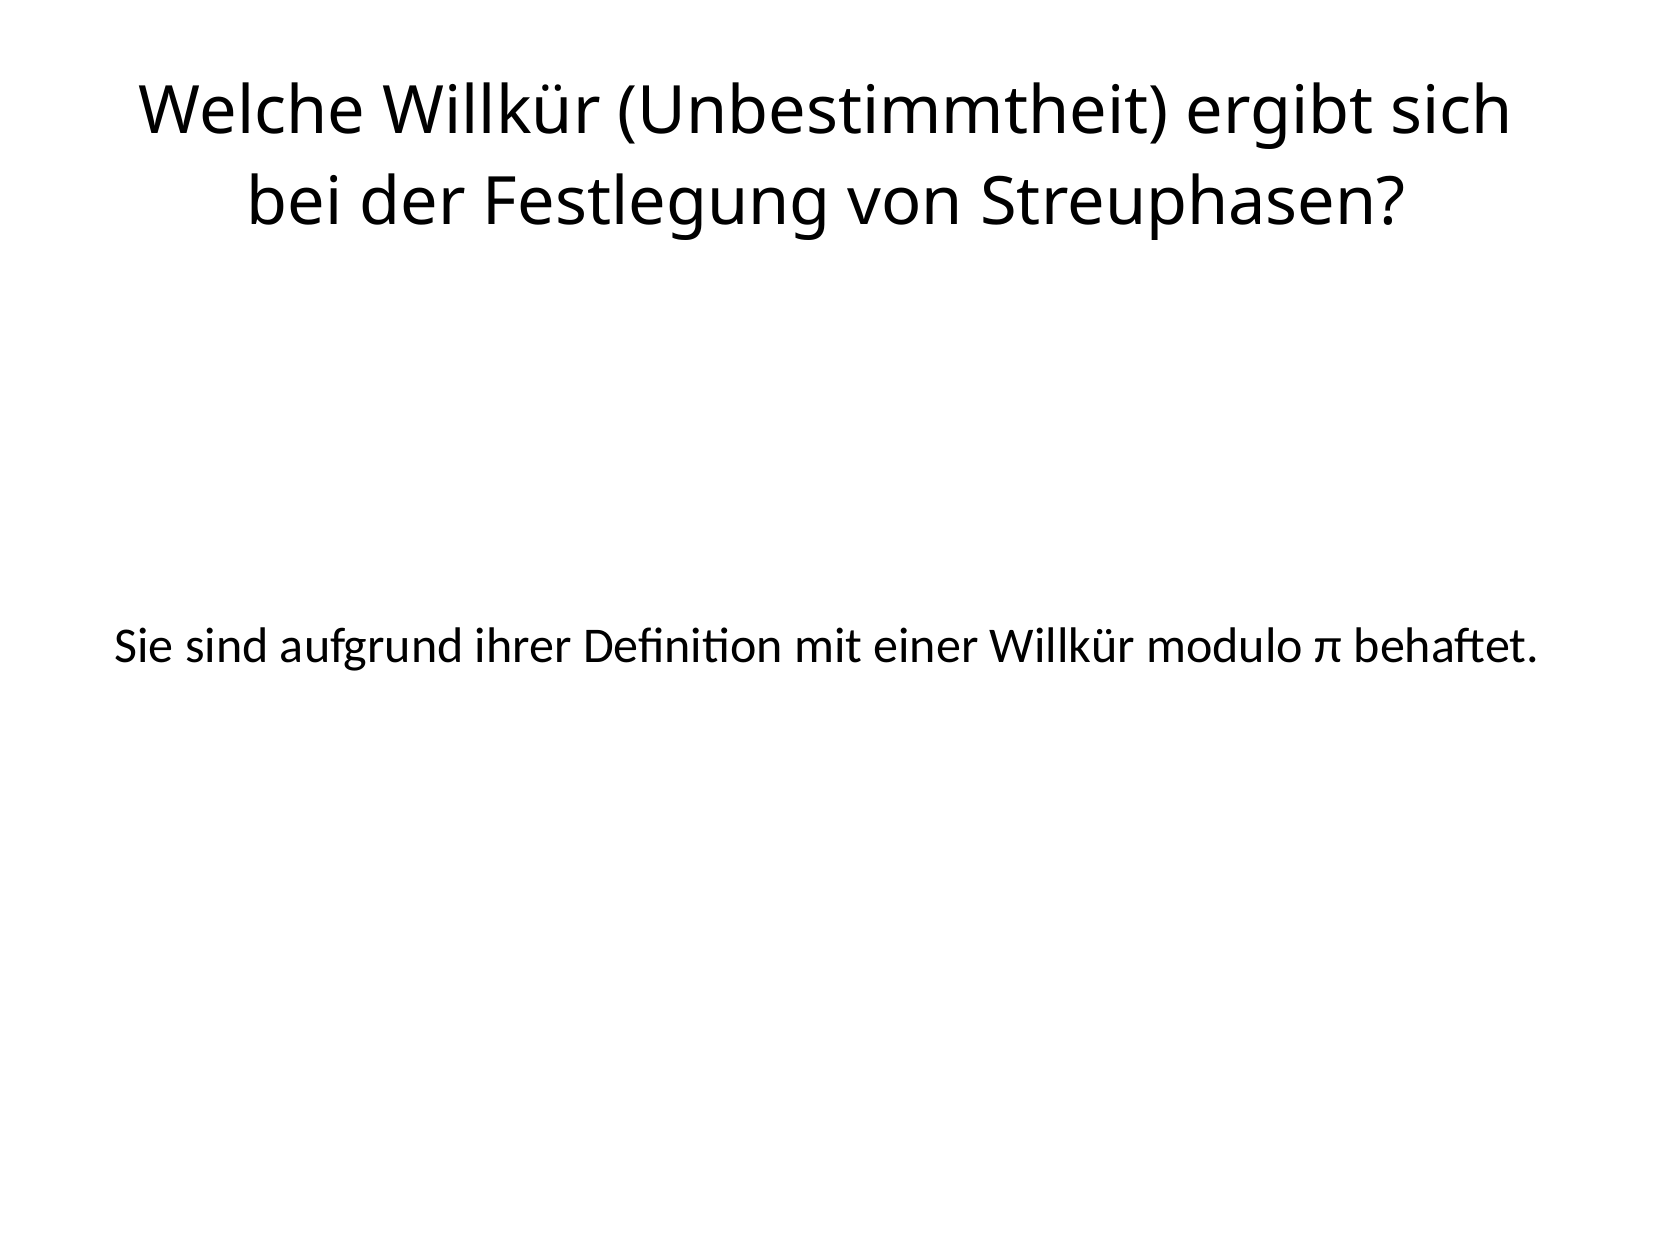

# Welche Willkür (Unbestimmtheit) ergibt sich bei der Festlegung von Streuphasen?
Sie sind aufgrund ihrer Definition mit einer Willkür modulo π behaftet.